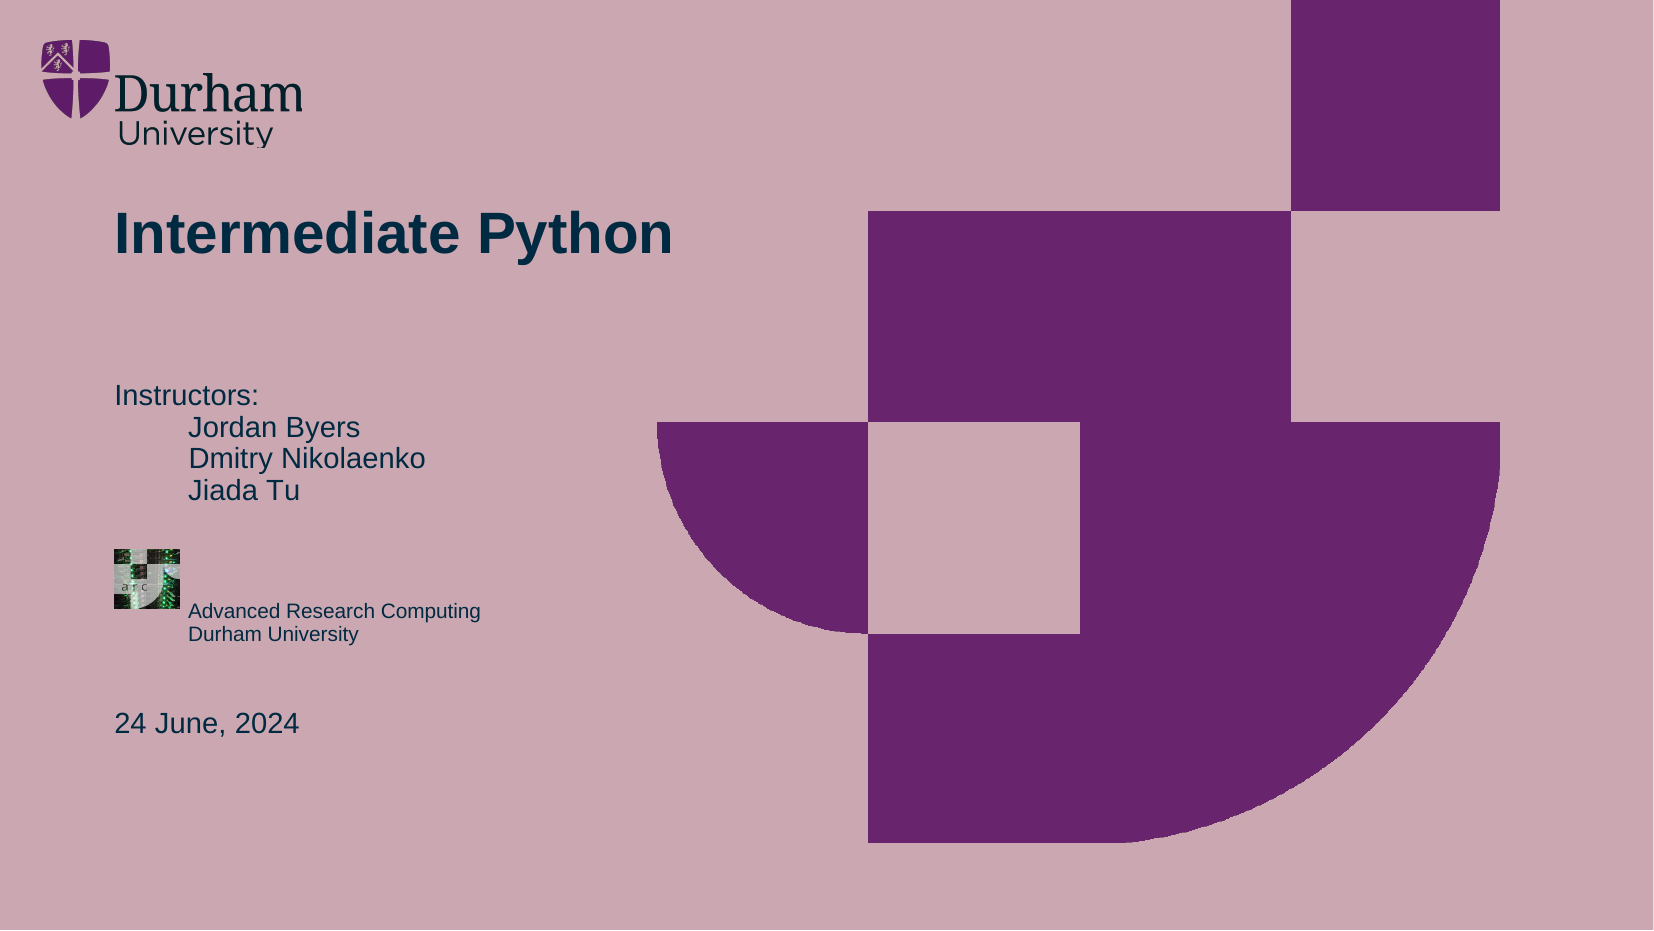

Intermediate Python
Instructors:
	Jordan Byers
 Dmitry Nikolaenko
	Jiada Tu
	Advanced Research Computing
	Durham University
24 June, 2024